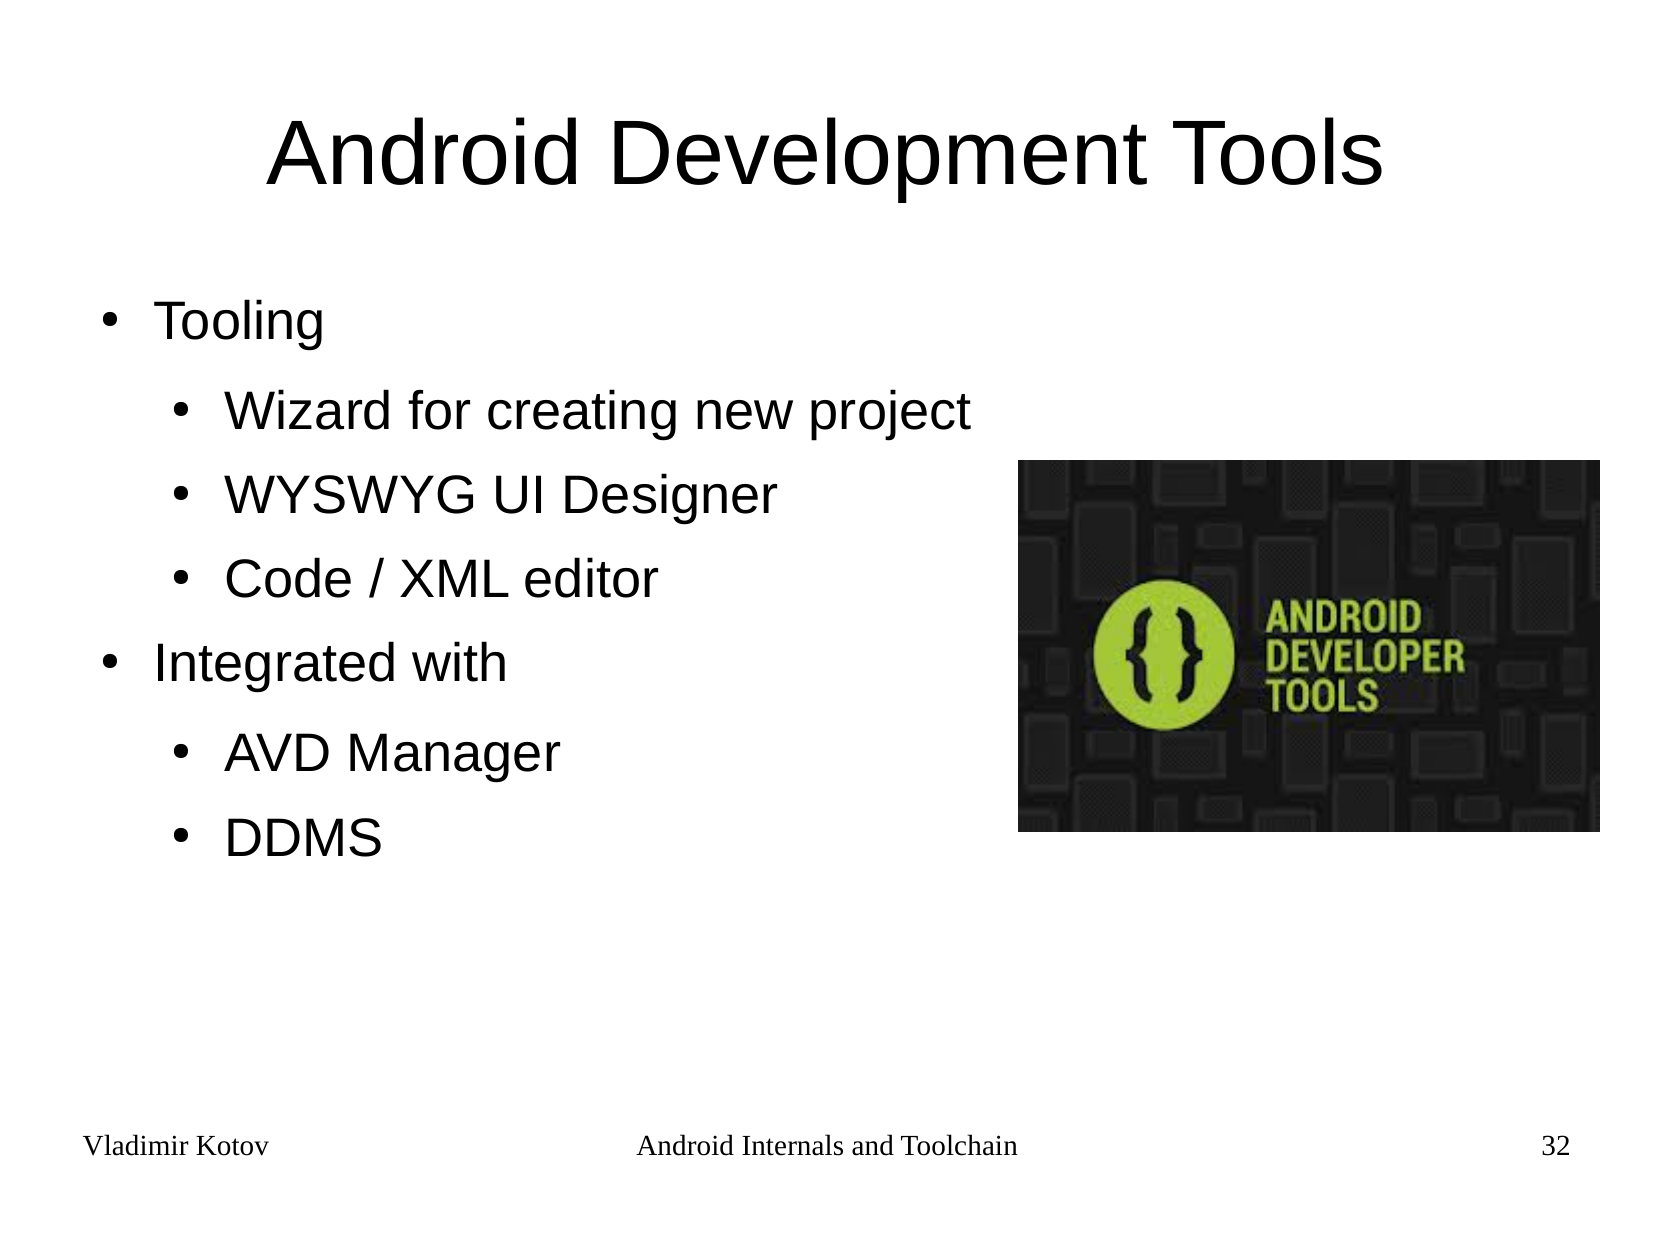

# Android Development Tools
Tooling
Wizard for creating new project
WYSWYG UI Designer
Code / XML editor
Integrated with
AVD Manager
DDMS
Vladimir Kotov
Android Internals and Toolchain
32